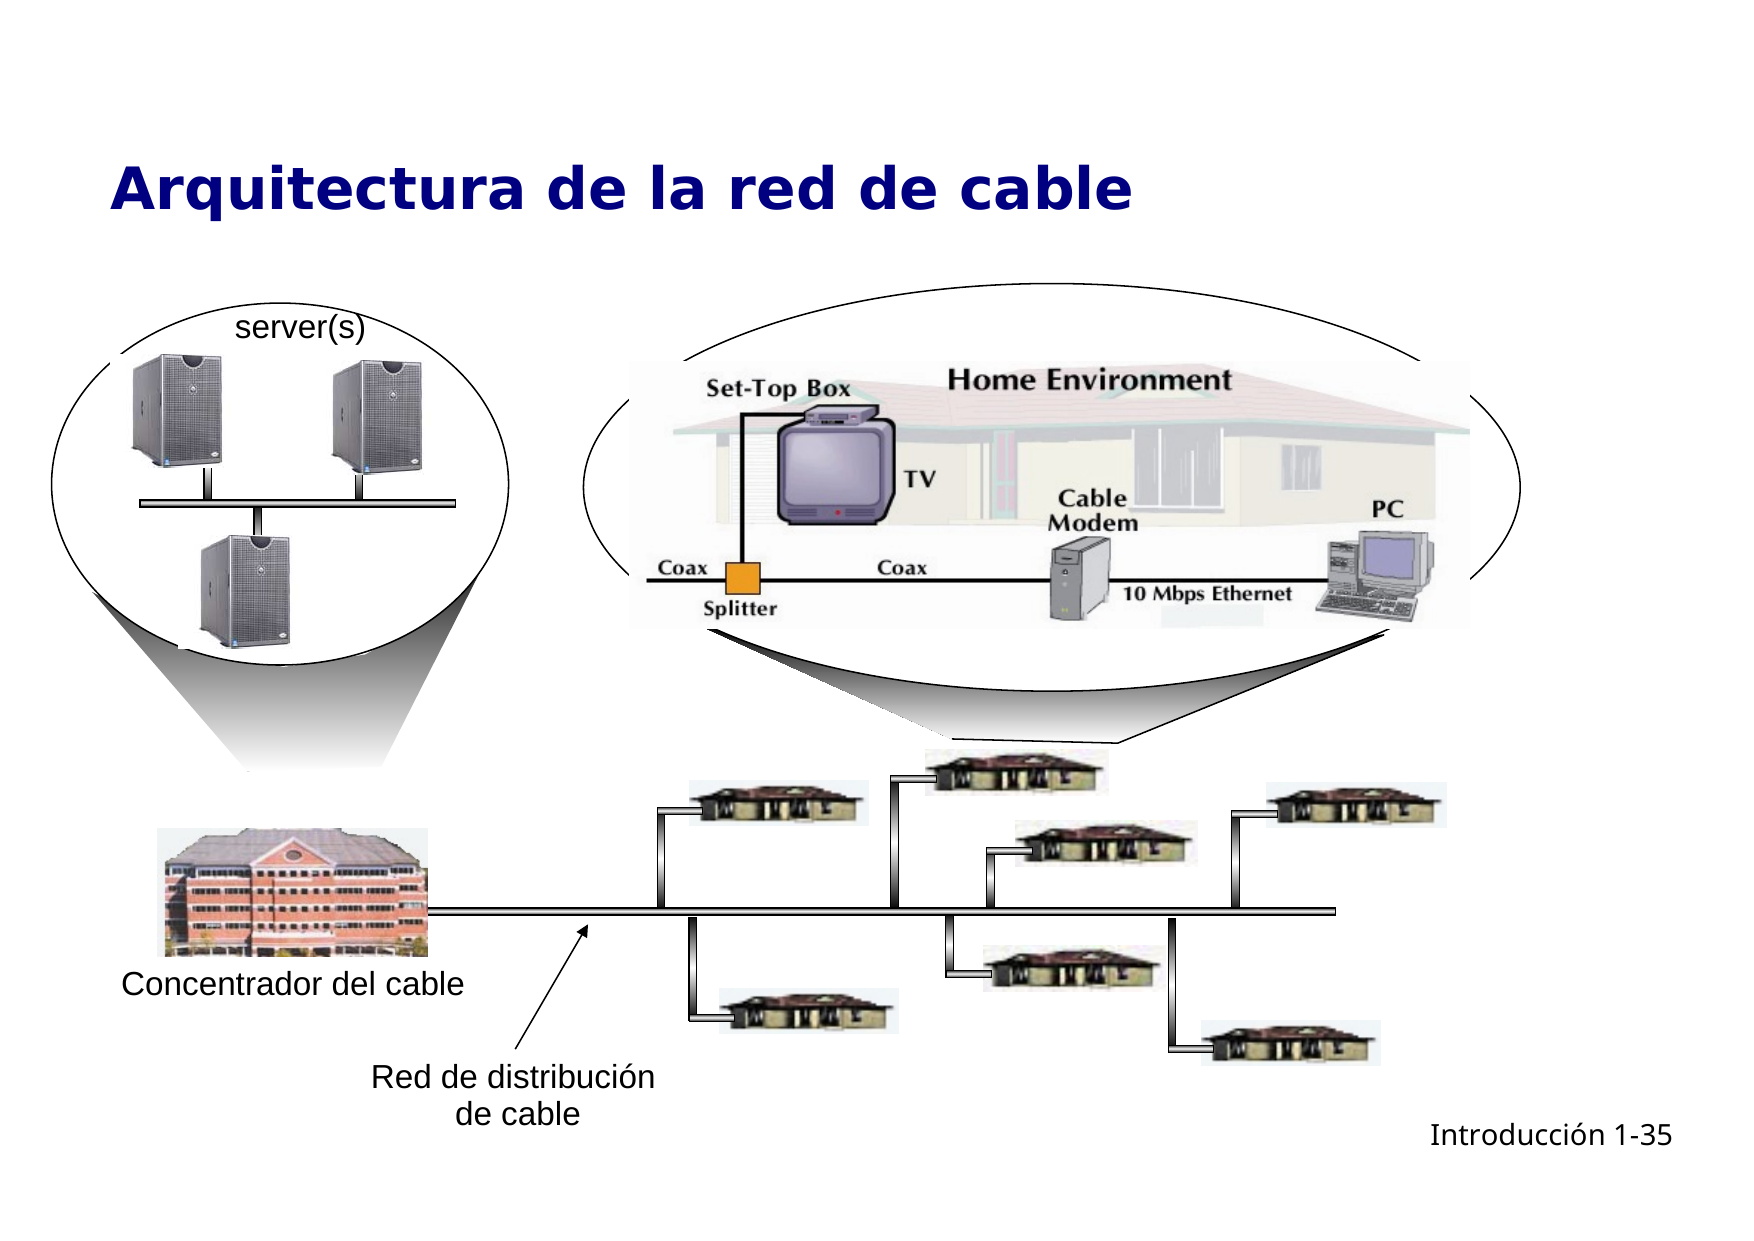

# Arquitectura de la red de cable
server(s)
Concentrador del cable
Red de distribución
 de cable